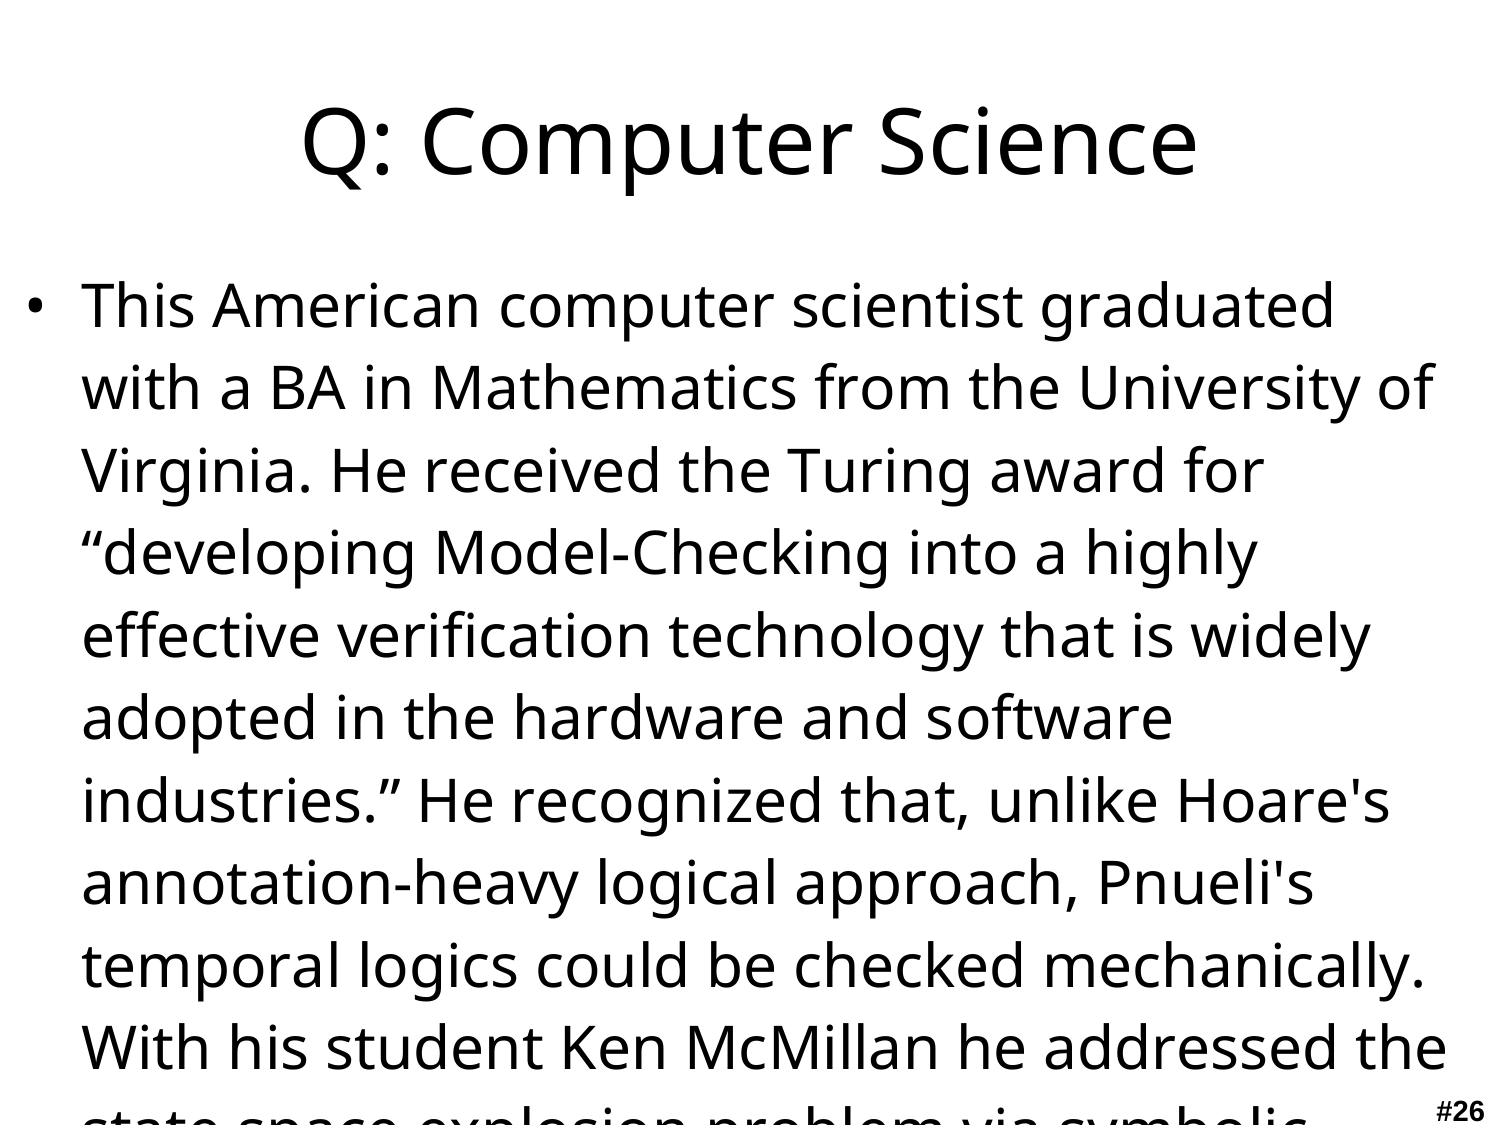

# Q: Computer Science
This American computer scientist graduated with a BA in Mathematics from the University of Virginia. He received the Turing award for “developing Model-Checking into a highly effective verification technology that is widely adopted in the hardware and software industries.” He recognized that, unlike Hoare's annotation-heavy logical approach, Pnueli's temporal logics could be checked mechanically. With his student Ken McMillan he addressed the state space explosion problem via symbolic model checking (BDDs).
26